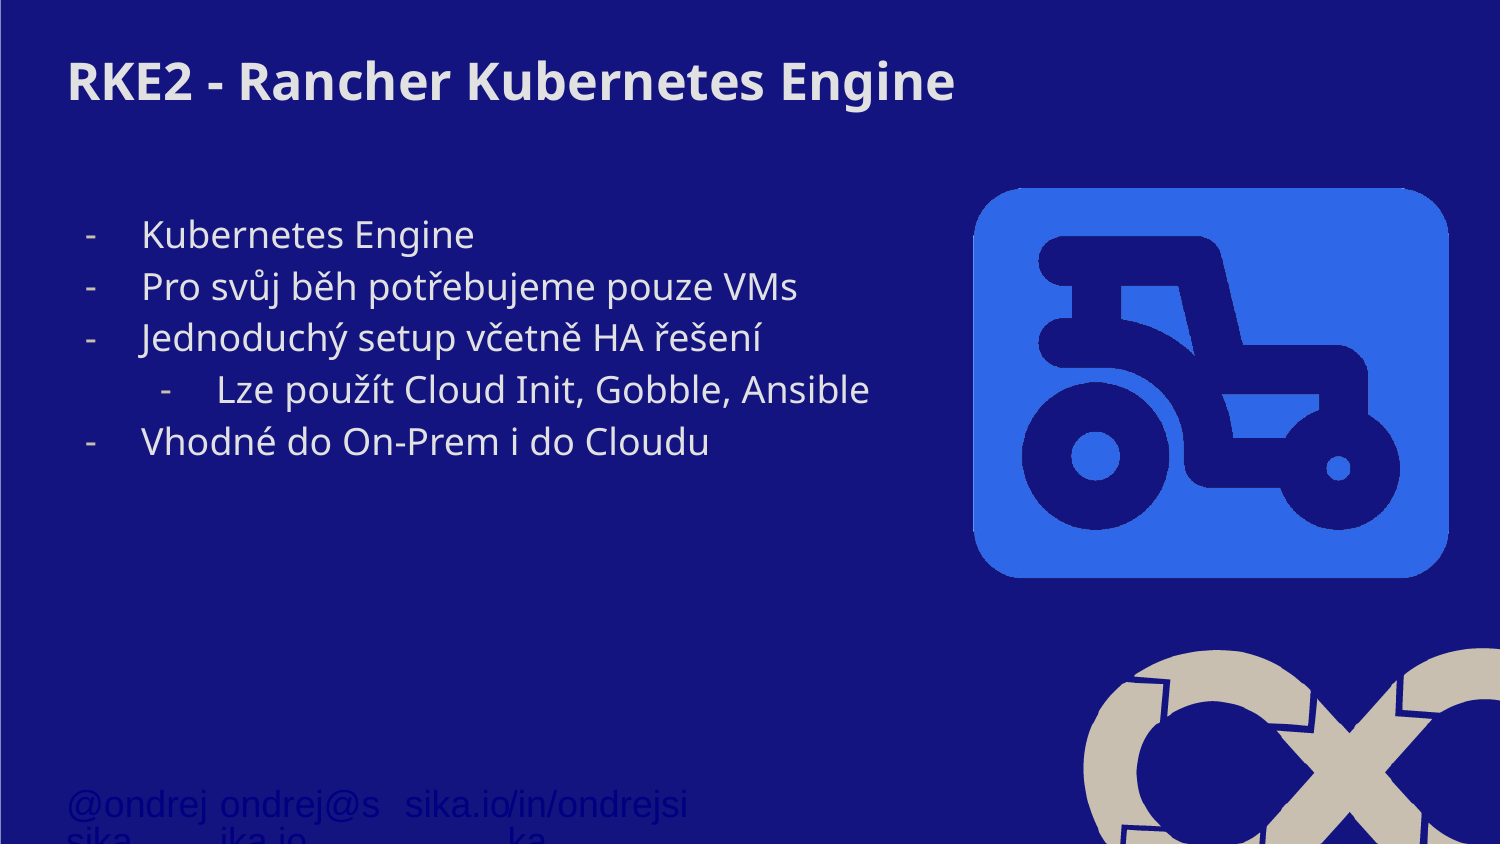

# RKE2 - Rancher Kubernetes Engine
Kubernetes Engine
Pro svůj běh potřebujeme pouze VMs
Jednoduchý setup včetně HA řešení
Lze použít Cloud Init, Gobble, Ansible
Vhodné do On-Prem i do Cloudu